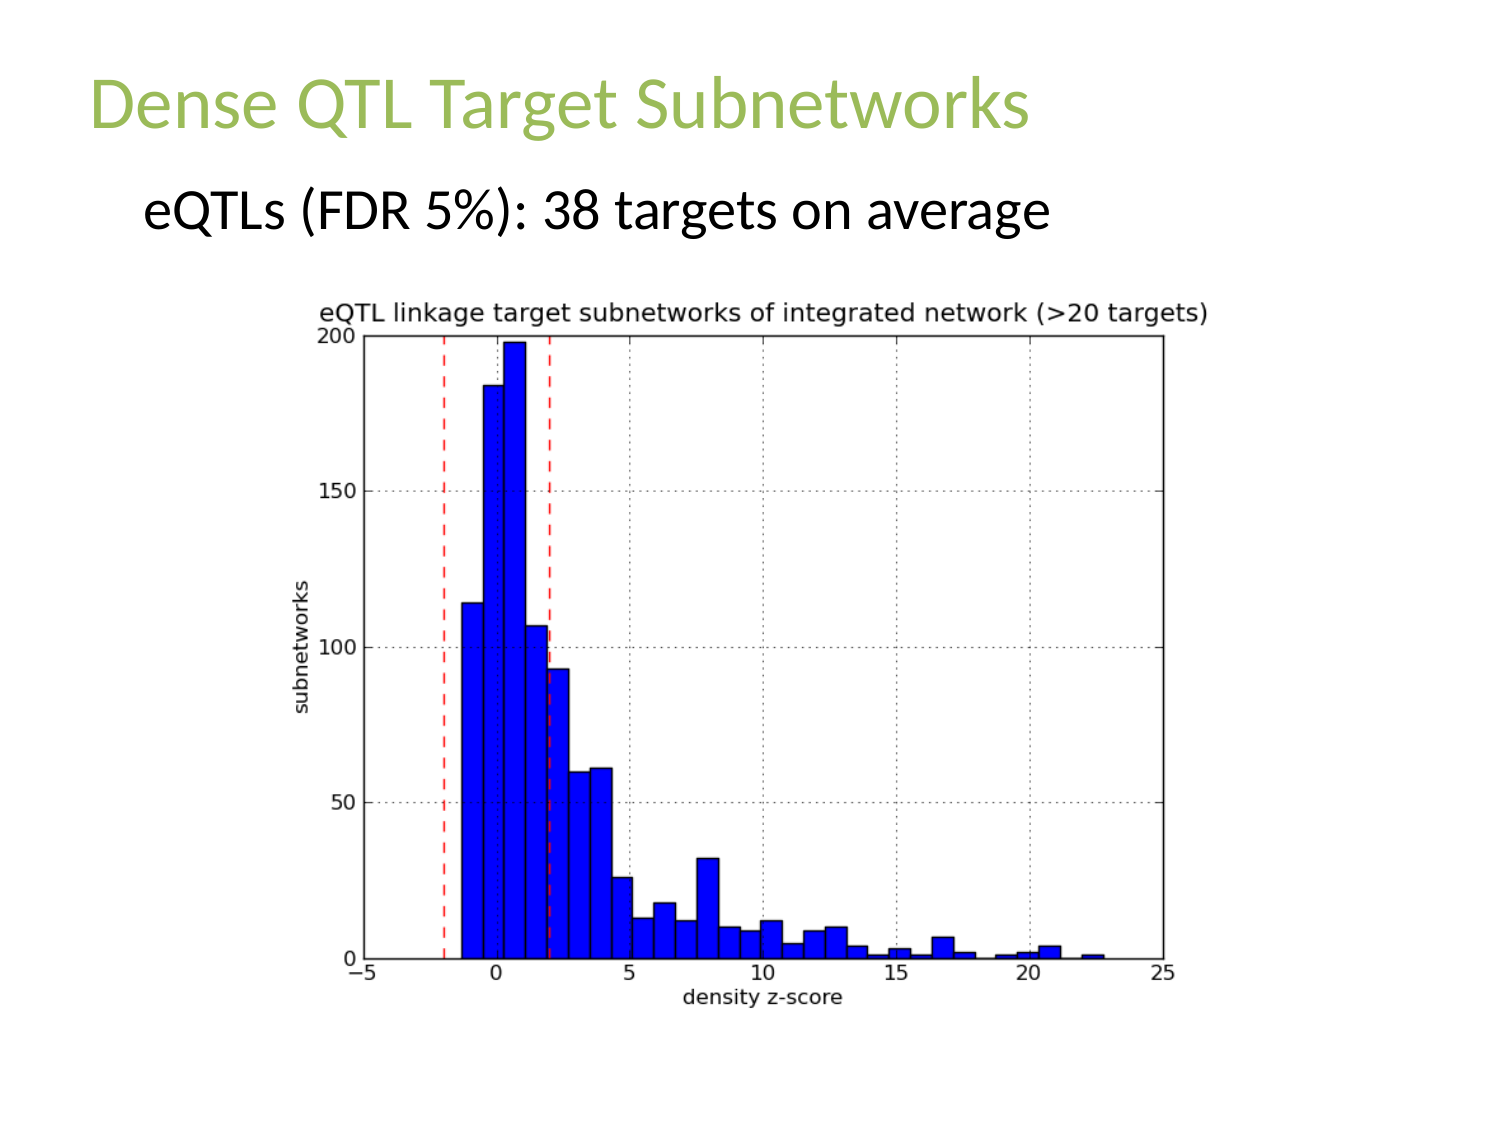

Dense QTL Target Subnetworks
eQTLs (FDR 5%): 38 targets on average